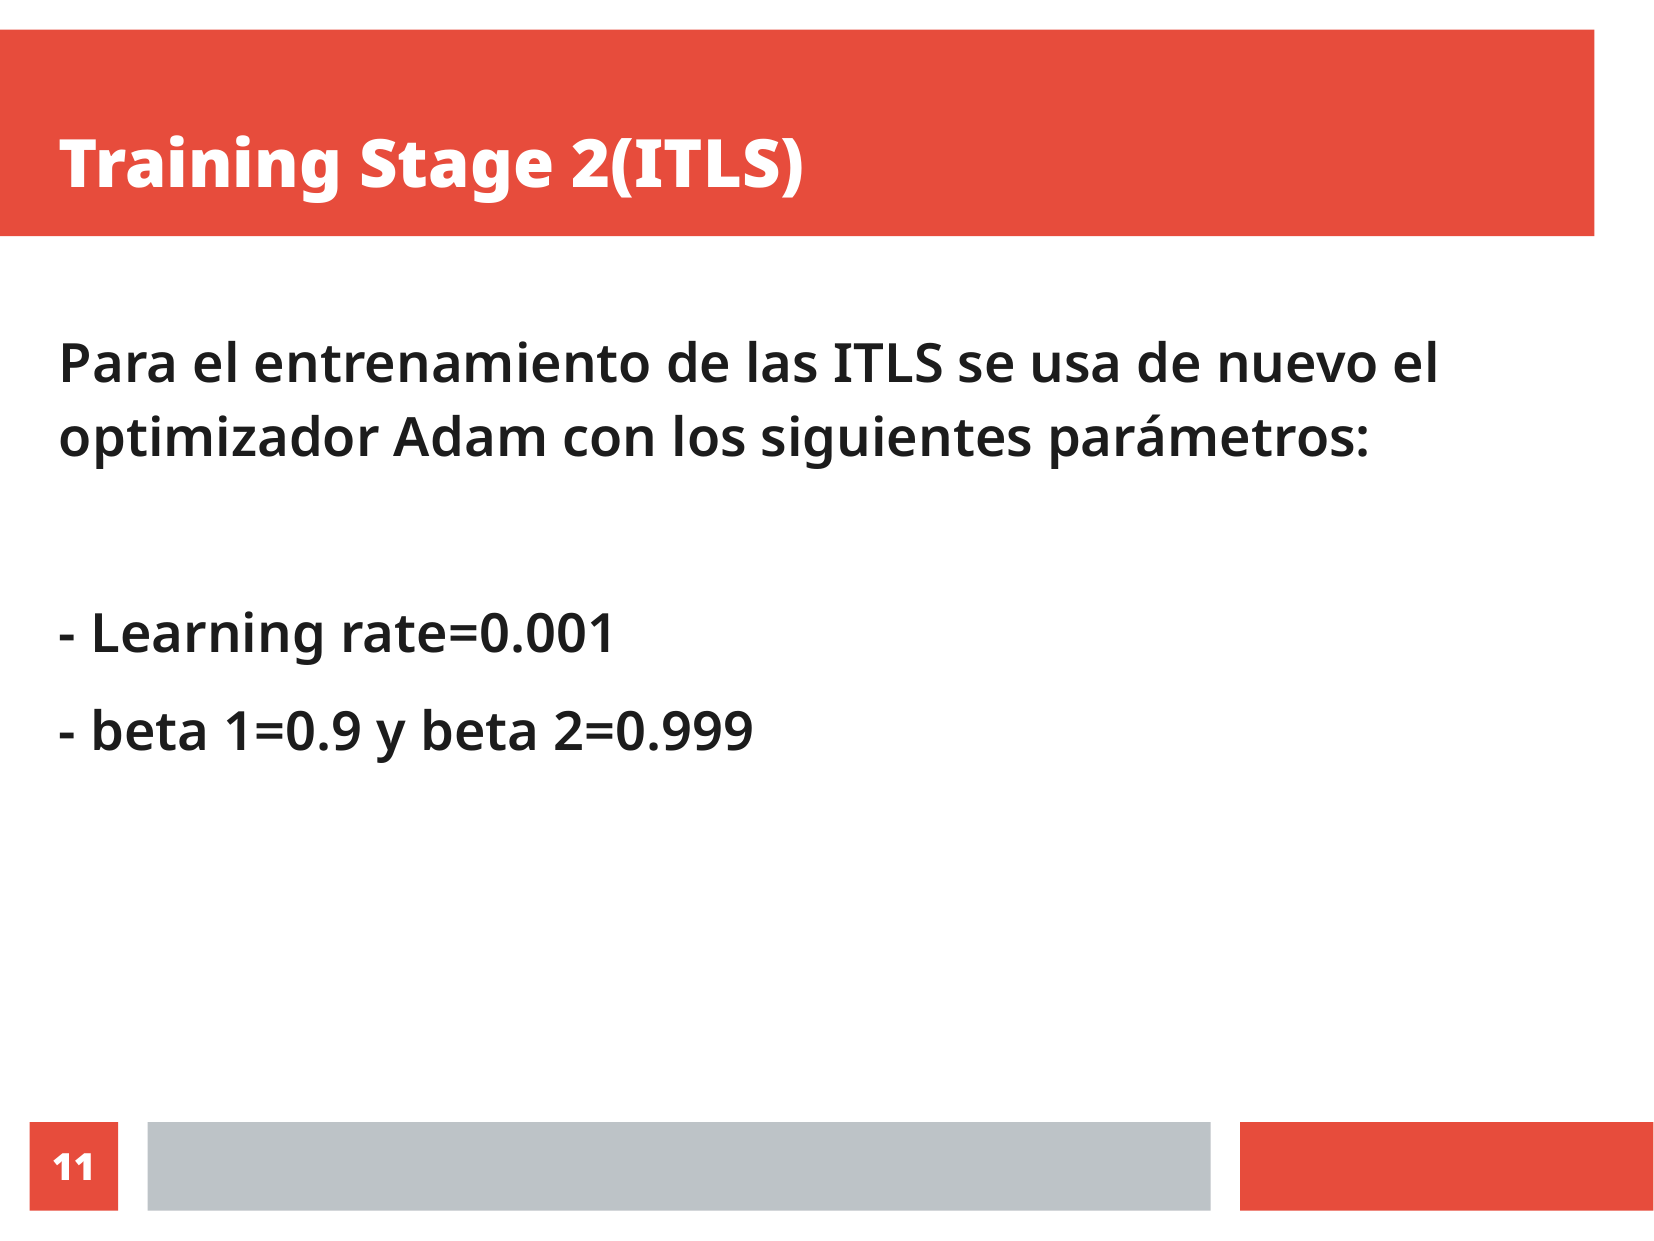

# Training Stage 2(ITLS)
Para el entrenamiento de las ITLS se usa de nuevo el optimizador Adam con los siguientes parámetros:
- Learning rate=0.001
- beta 1=0.9 y beta 2=0.999
11